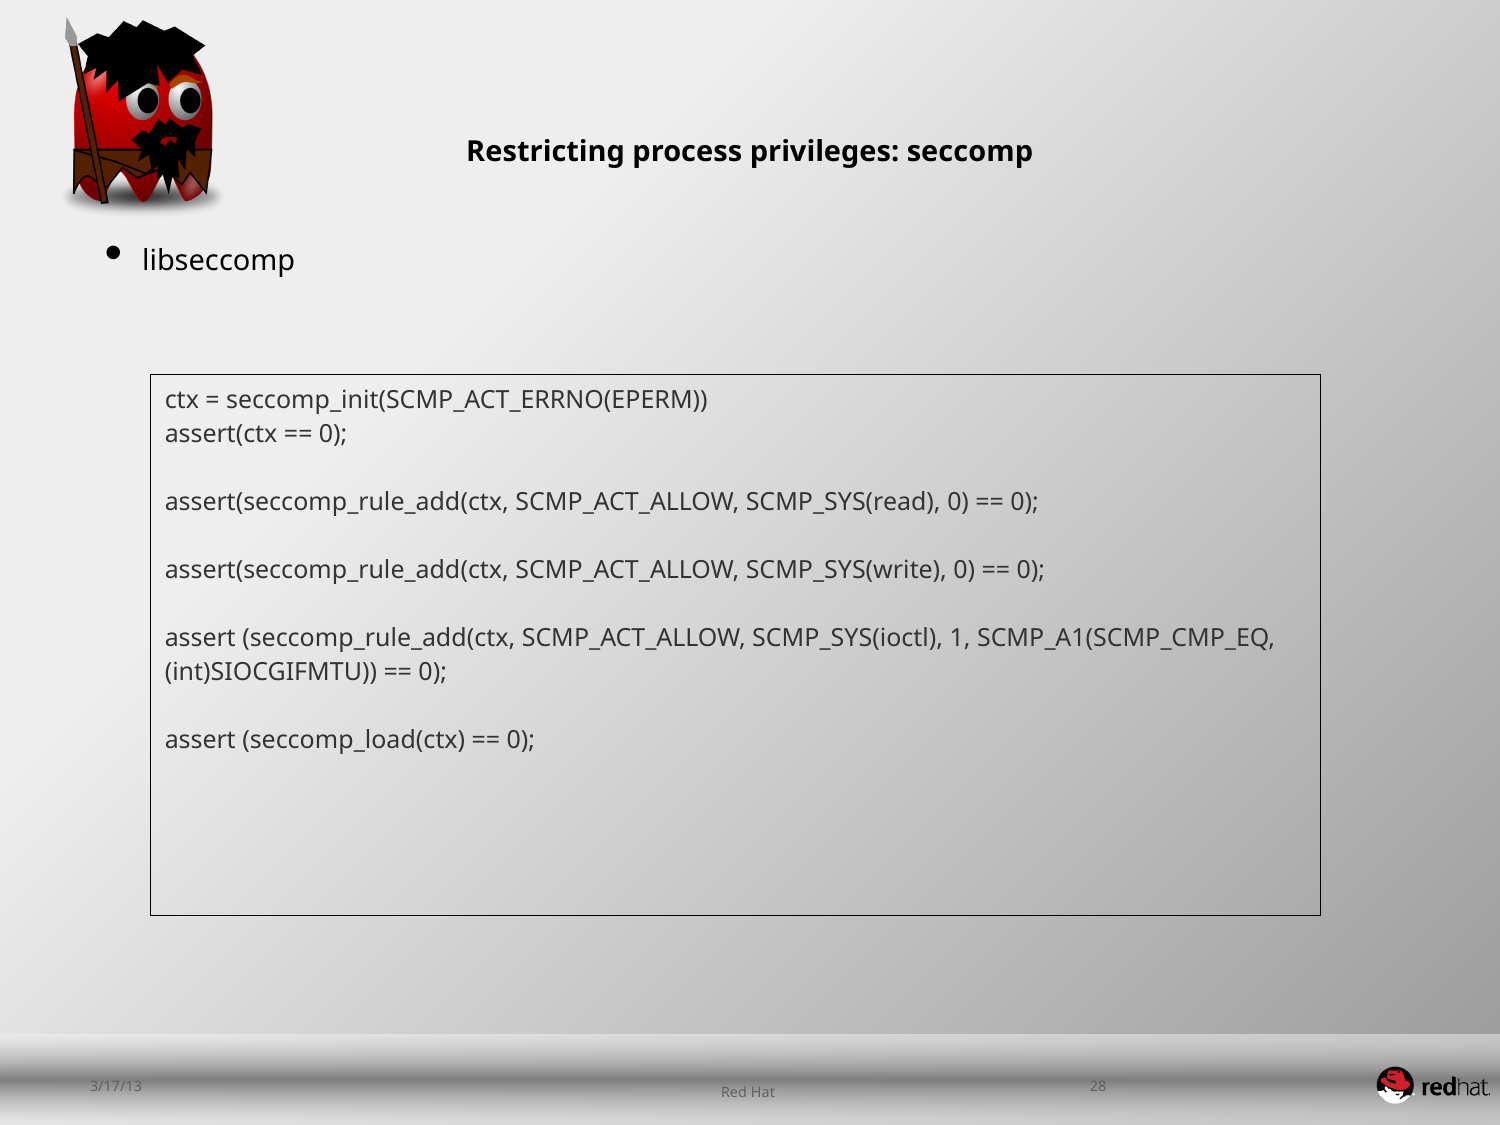

# Restricting process privileges: seccomp
libseccomp
ctx = seccomp_init(SCMP_ACT_ERRNO(EPERM))
assert(ctx == 0);
assert(seccomp_rule_add(ctx, SCMP_ACT_ALLOW, SCMP_SYS(read), 0) == 0);
assert(seccomp_rule_add(ctx, SCMP_ACT_ALLOW, SCMP_SYS(write), 0) == 0);
assert (seccomp_rule_add(ctx, SCMP_ACT_ALLOW, SCMP_SYS(ioctl), 1, SCMP_A1(SCMP_CMP_EQ, (int)SIOCGIFMTU)) == 0);
assert (seccomp_load(ctx) == 0);
3/17/13
Red Hat